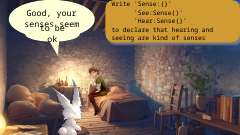

Good, your senses seem
 Write 'Sense:{}'
 'See:Sense{}'
 'Hear:Sense{}'
 to declare that hearing and
 seeing are kind of senses
to be ok